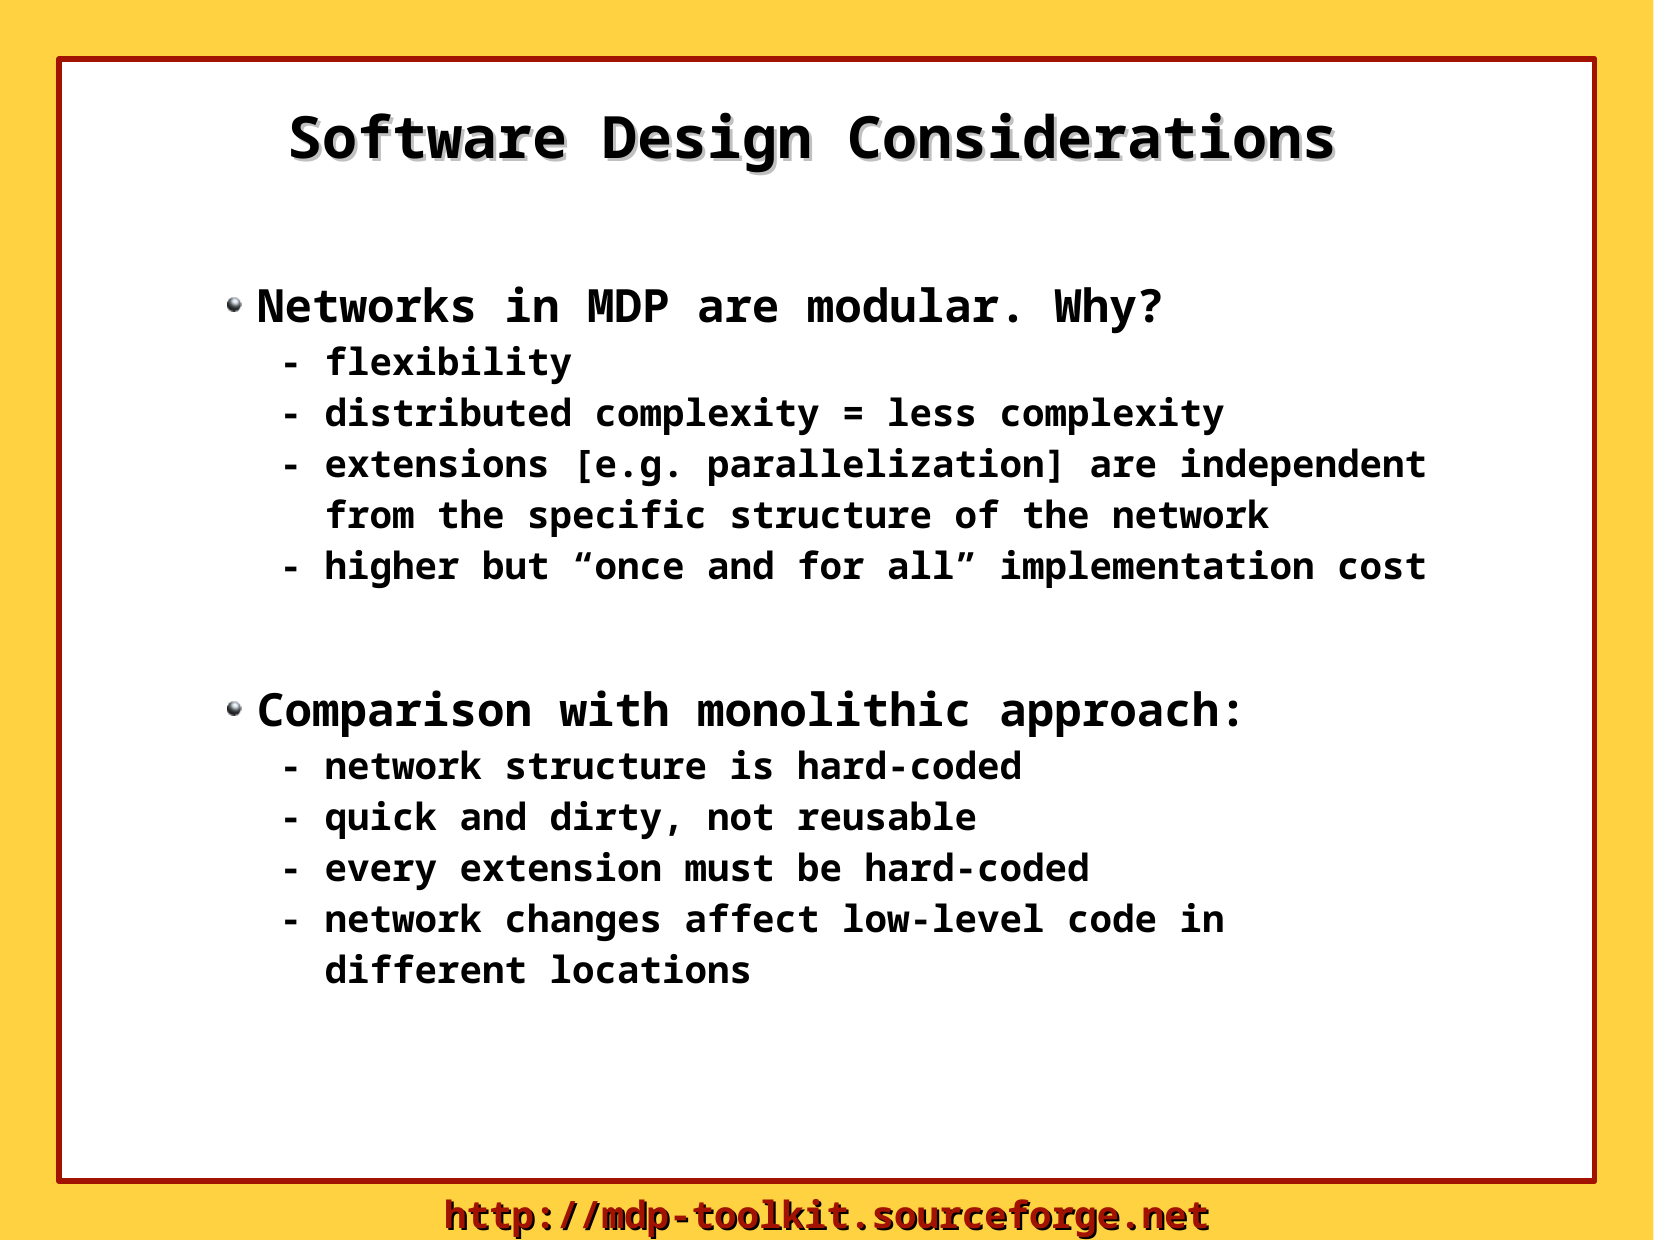

Software Design Considerations
Networks in MDP are modular. Why?
 - flexibility
 - distributed complexity = less complexity
 - extensions [e.g. parallelization] are independent
 from the specific structure of the network
 - higher but “once and for all” implementation cost
Comparison with monolithic approach:
 - network structure is hard-coded
 - quick and dirty, not reusable
 - every extension must be hard-coded
 - network changes affect low-level code in
 different locations